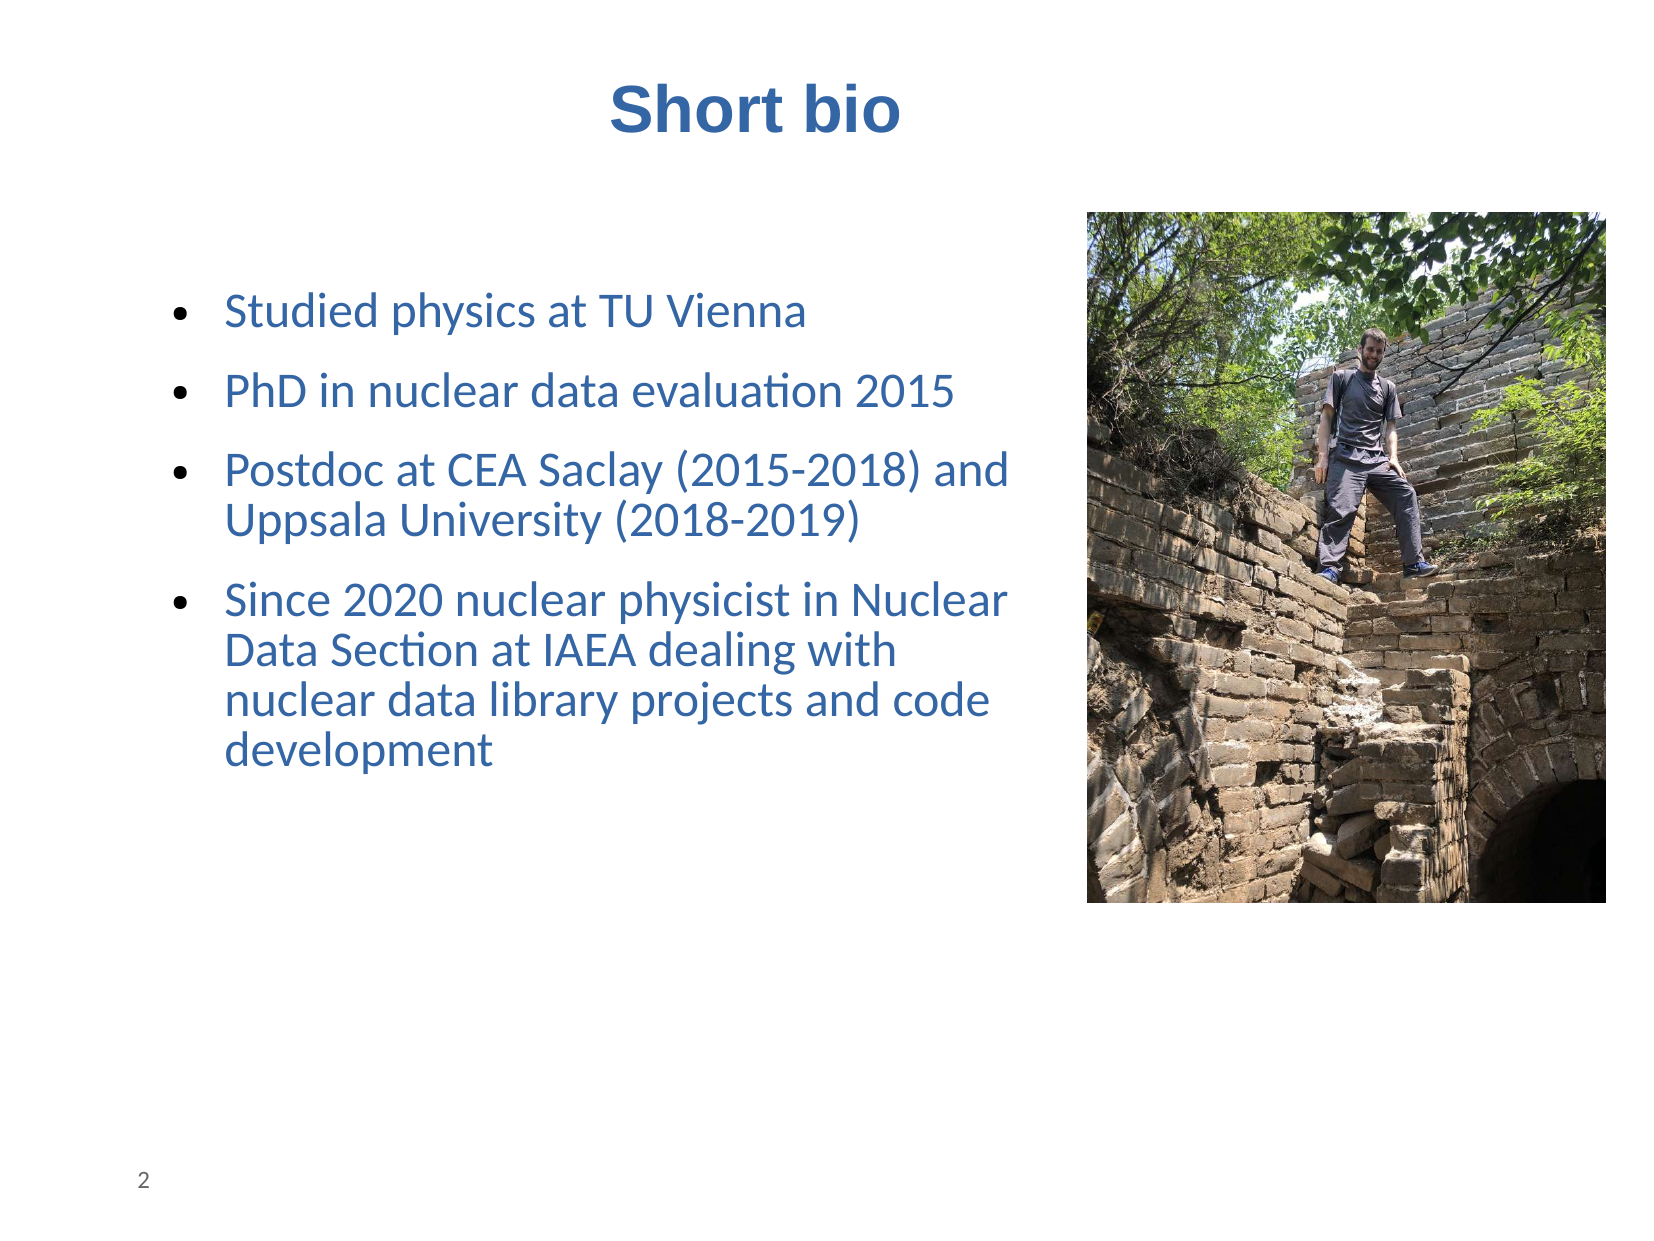

# Short bio
Studied physics at TU Vienna
PhD in nuclear data evaluation 2015
Postdoc at CEA Saclay (2015-2018) and Uppsala University (2018-2019)
Since 2020 nuclear physicist in Nuclear Data Section at IAEA dealing with nuclear data library projects and code development
2